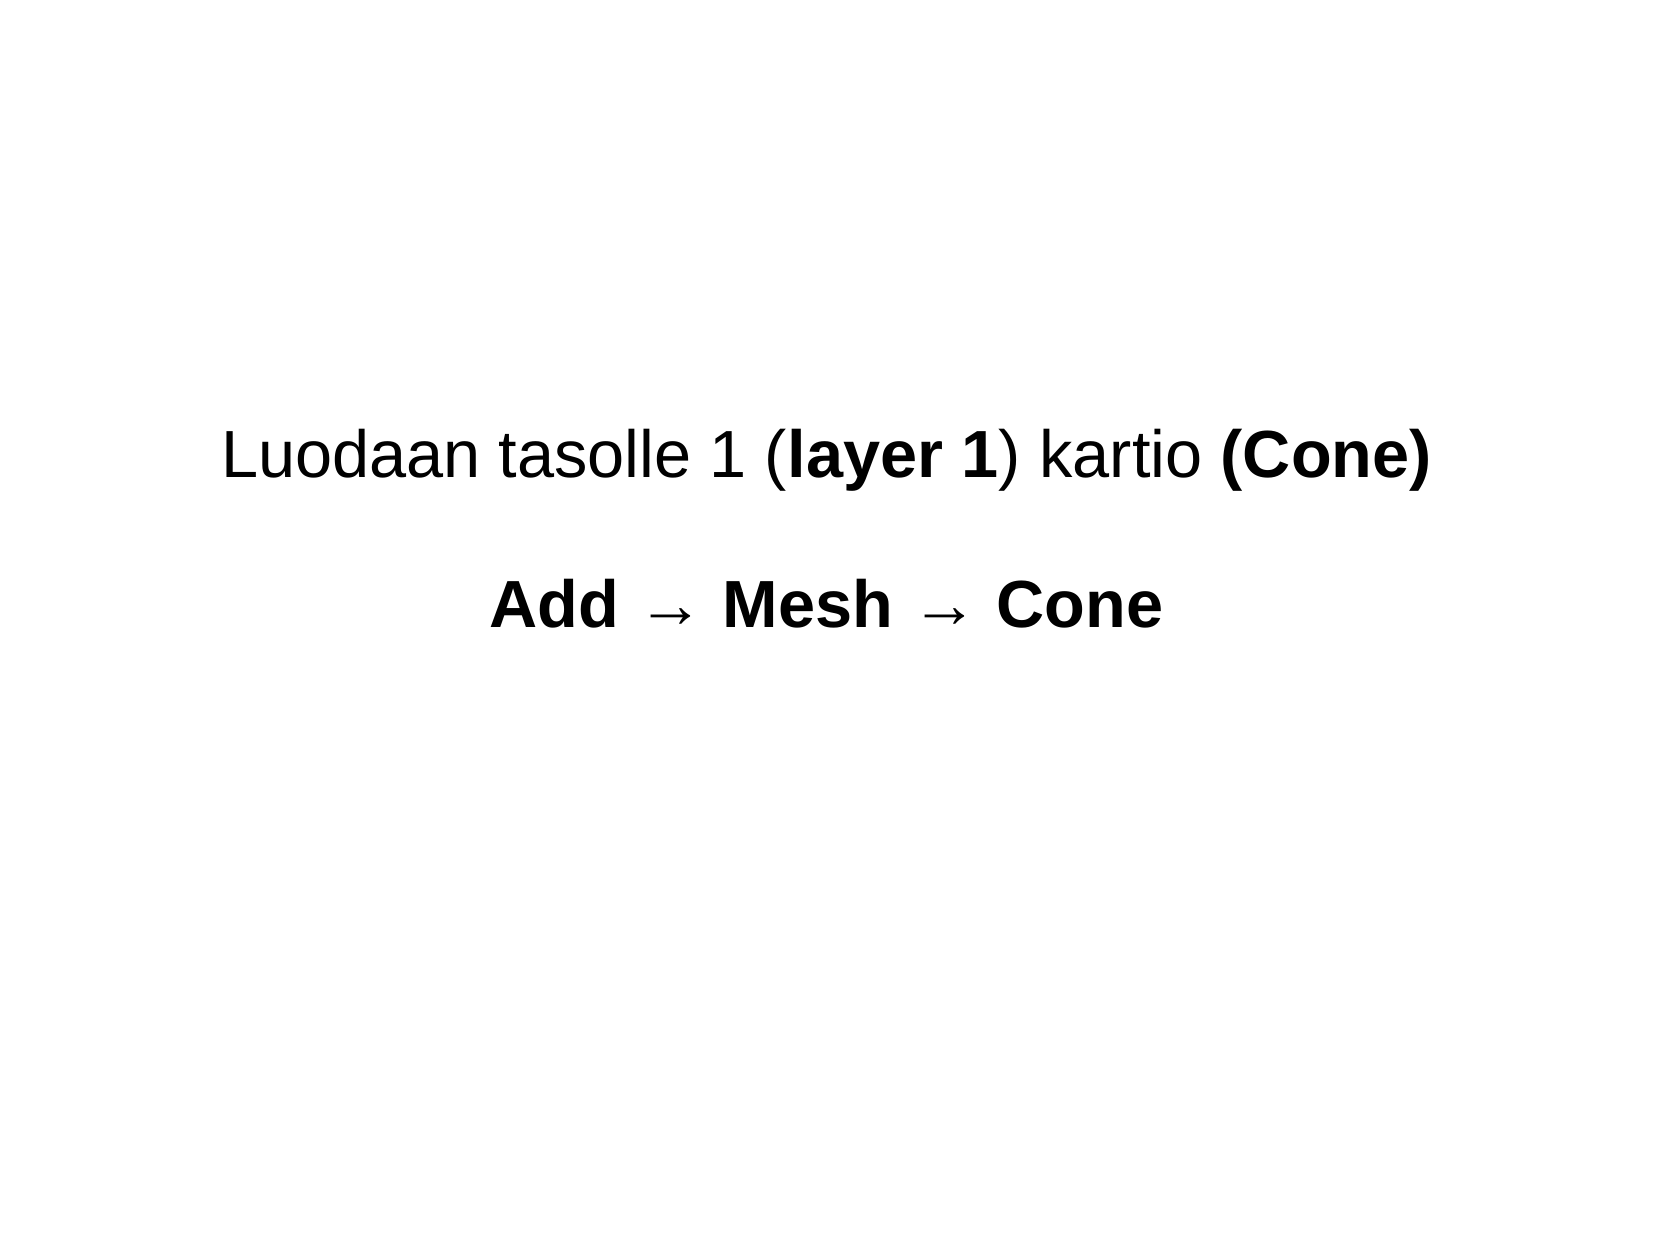

# Luodaan tasolle 1 (layer 1) kartio (Cone)
Add → Mesh → Cone